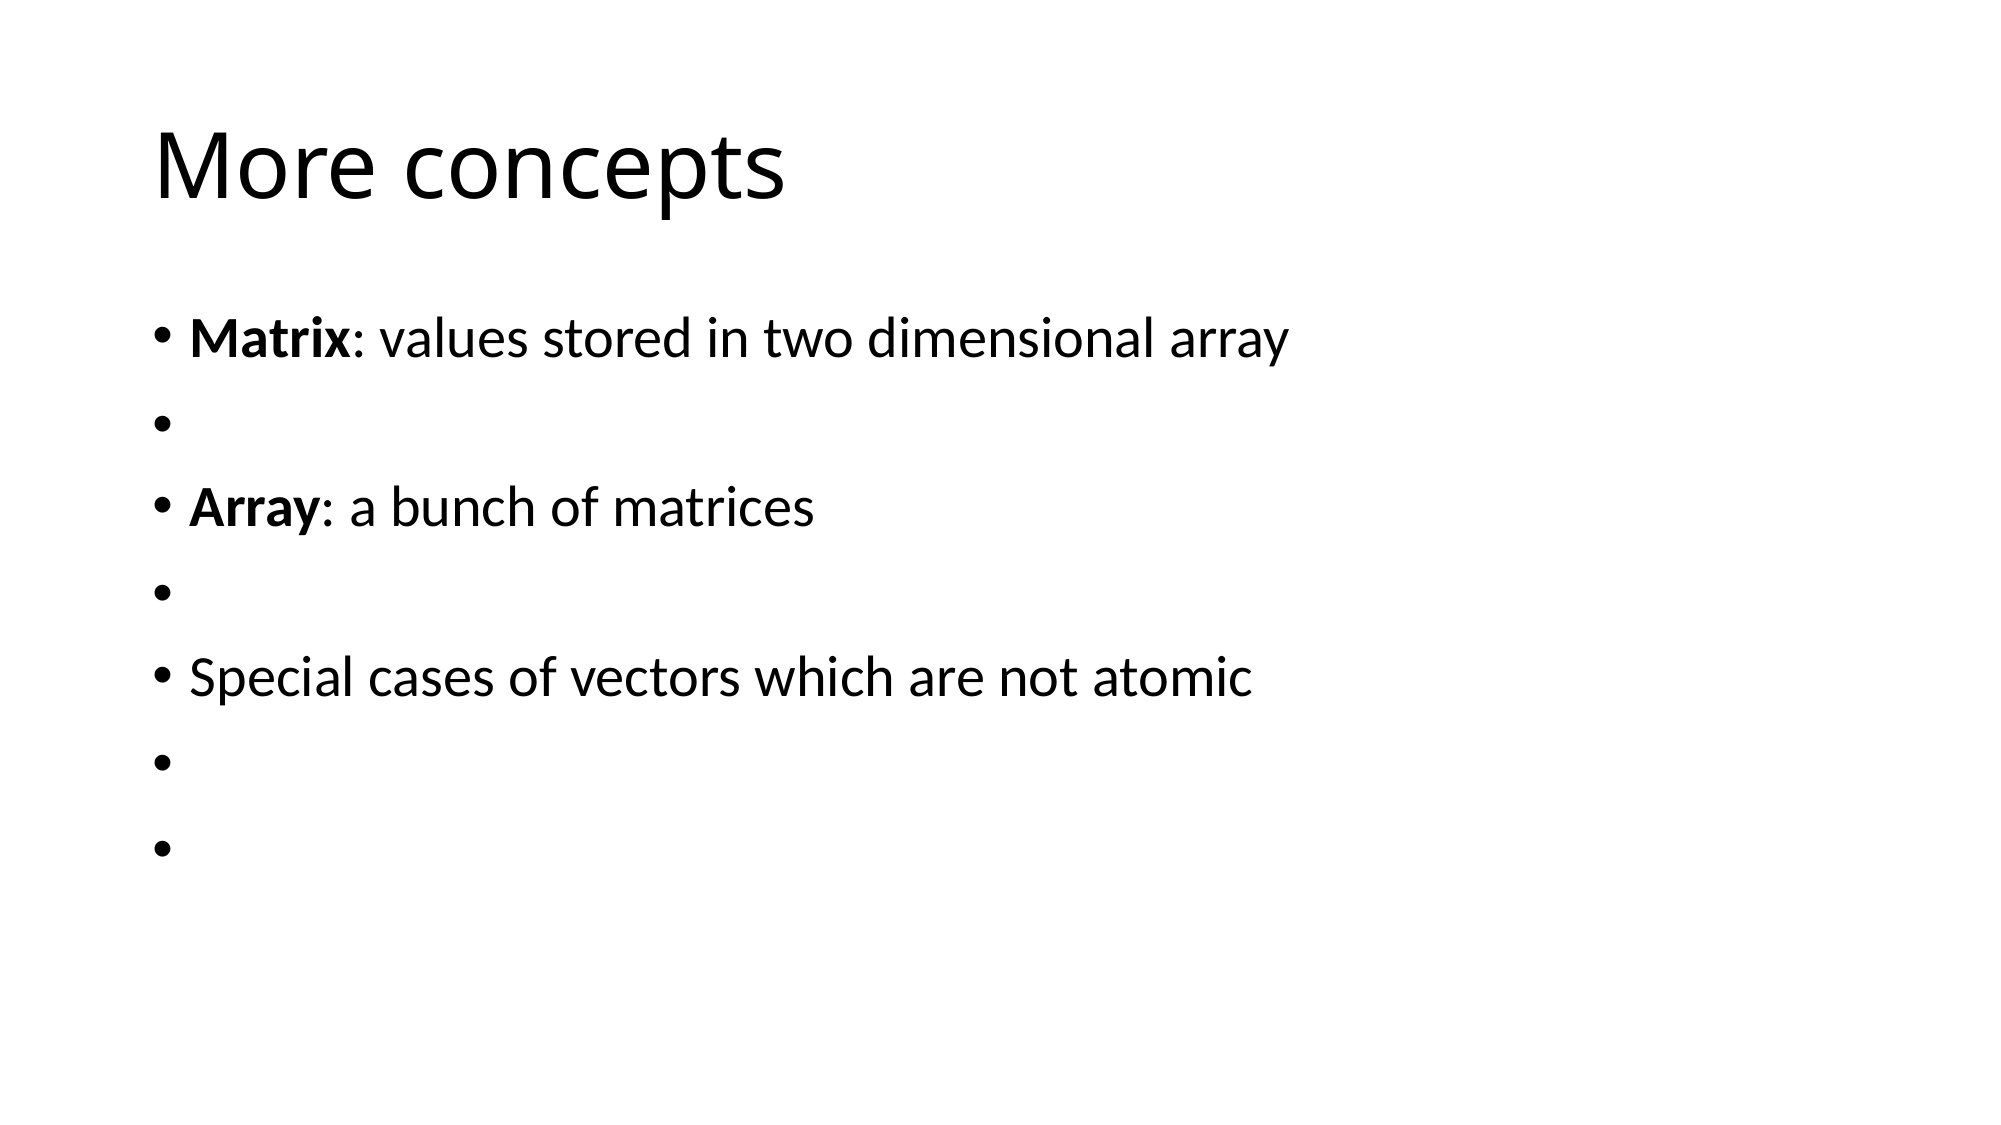

# More concepts
Matrix: values stored in two dimensional array
Array: a bunch of matrices
Special cases of vectors which are not atomic